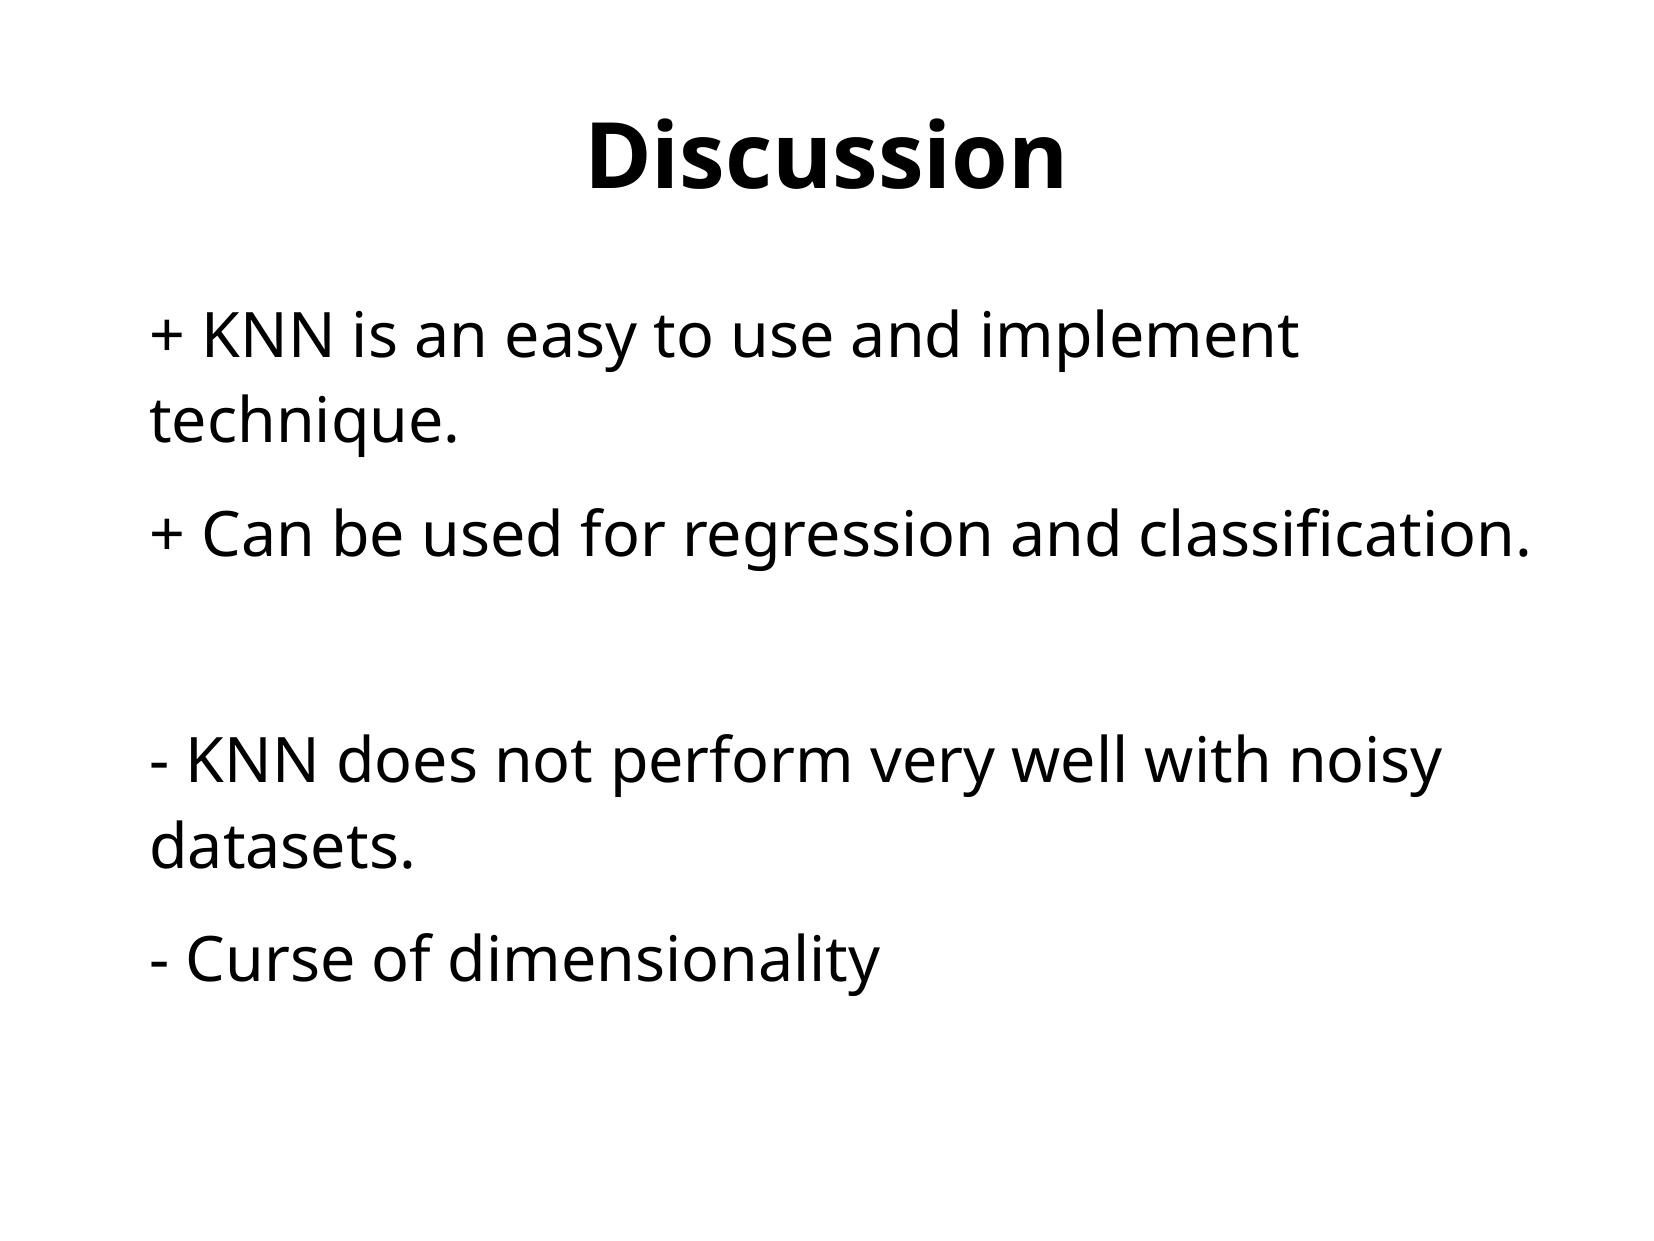

# Discussion
+ KNN is an easy to use and implement technique.
+ Can be used for regression and classification.
- KNN does not perform very well with noisy datasets.
- Curse of dimensionality